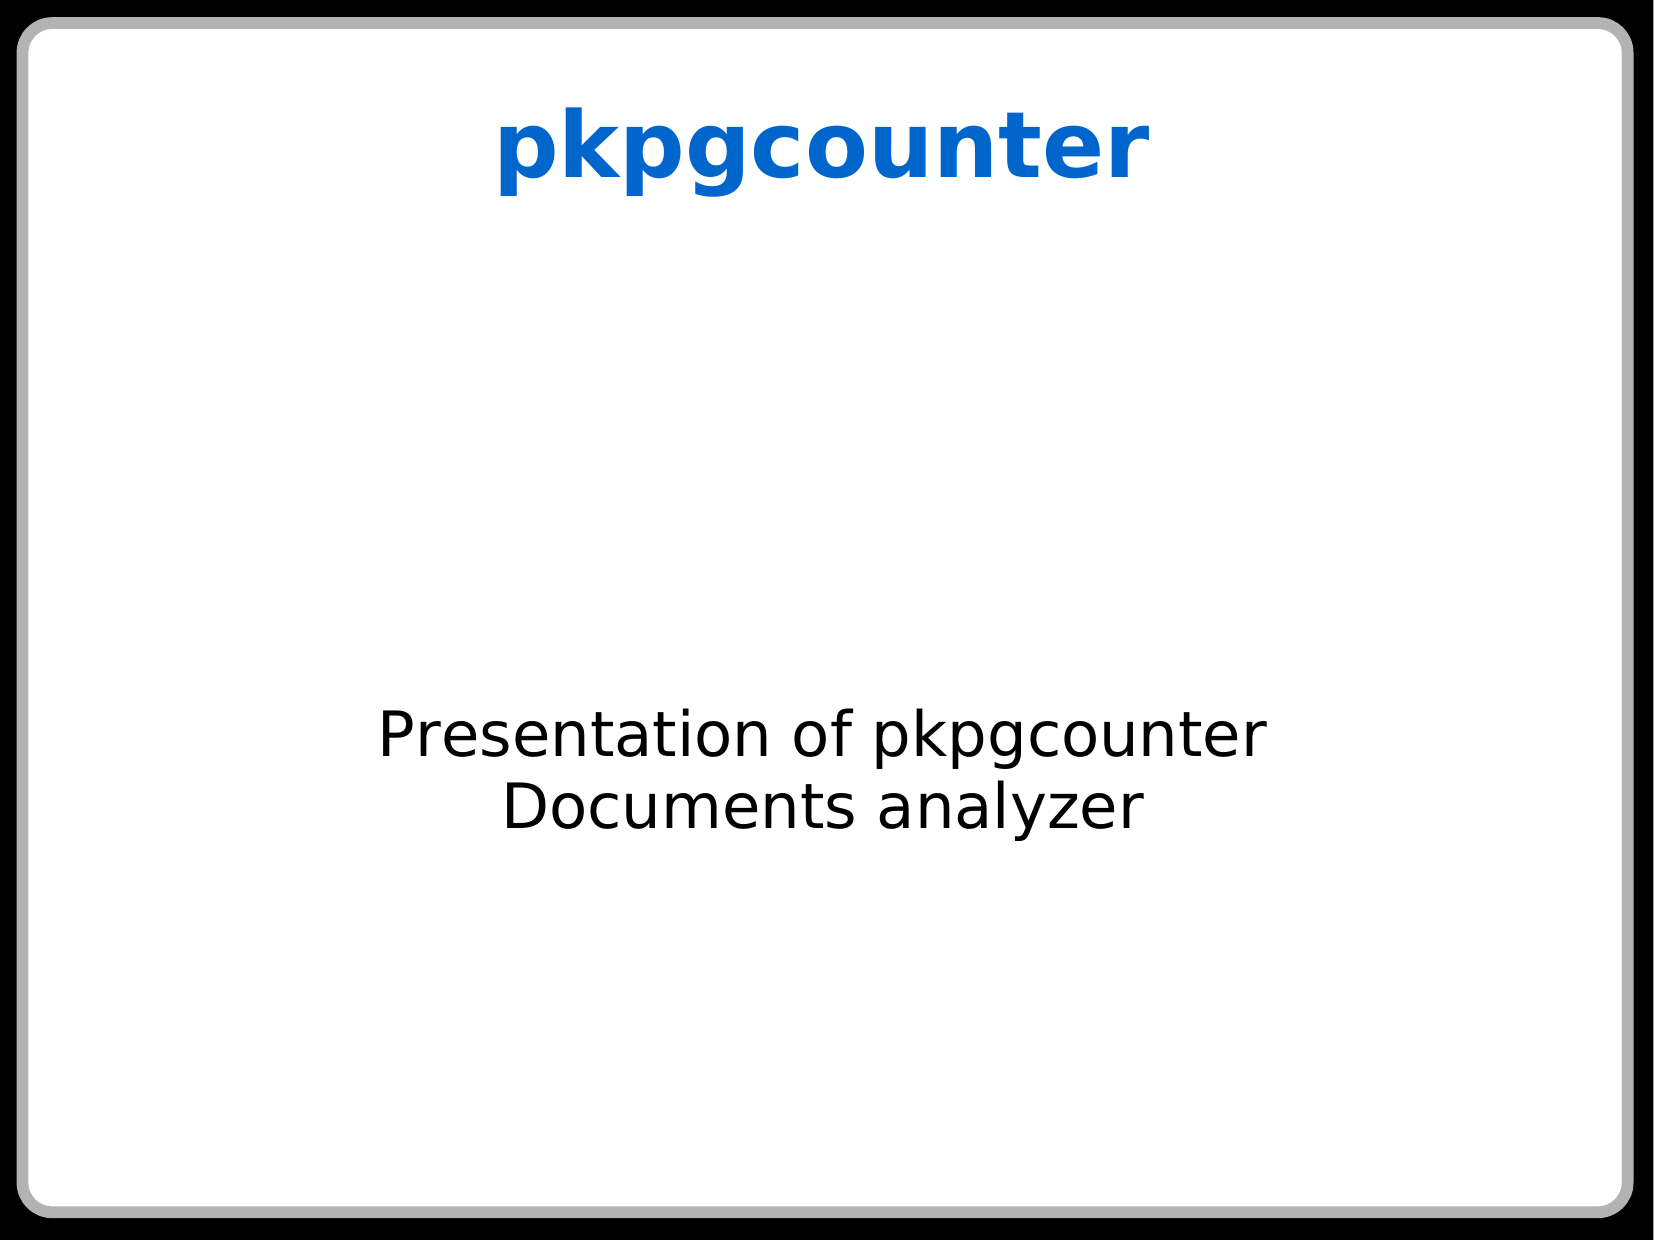

# pkpgcounter
Presentation of pkpgcounter
Documents analyzer